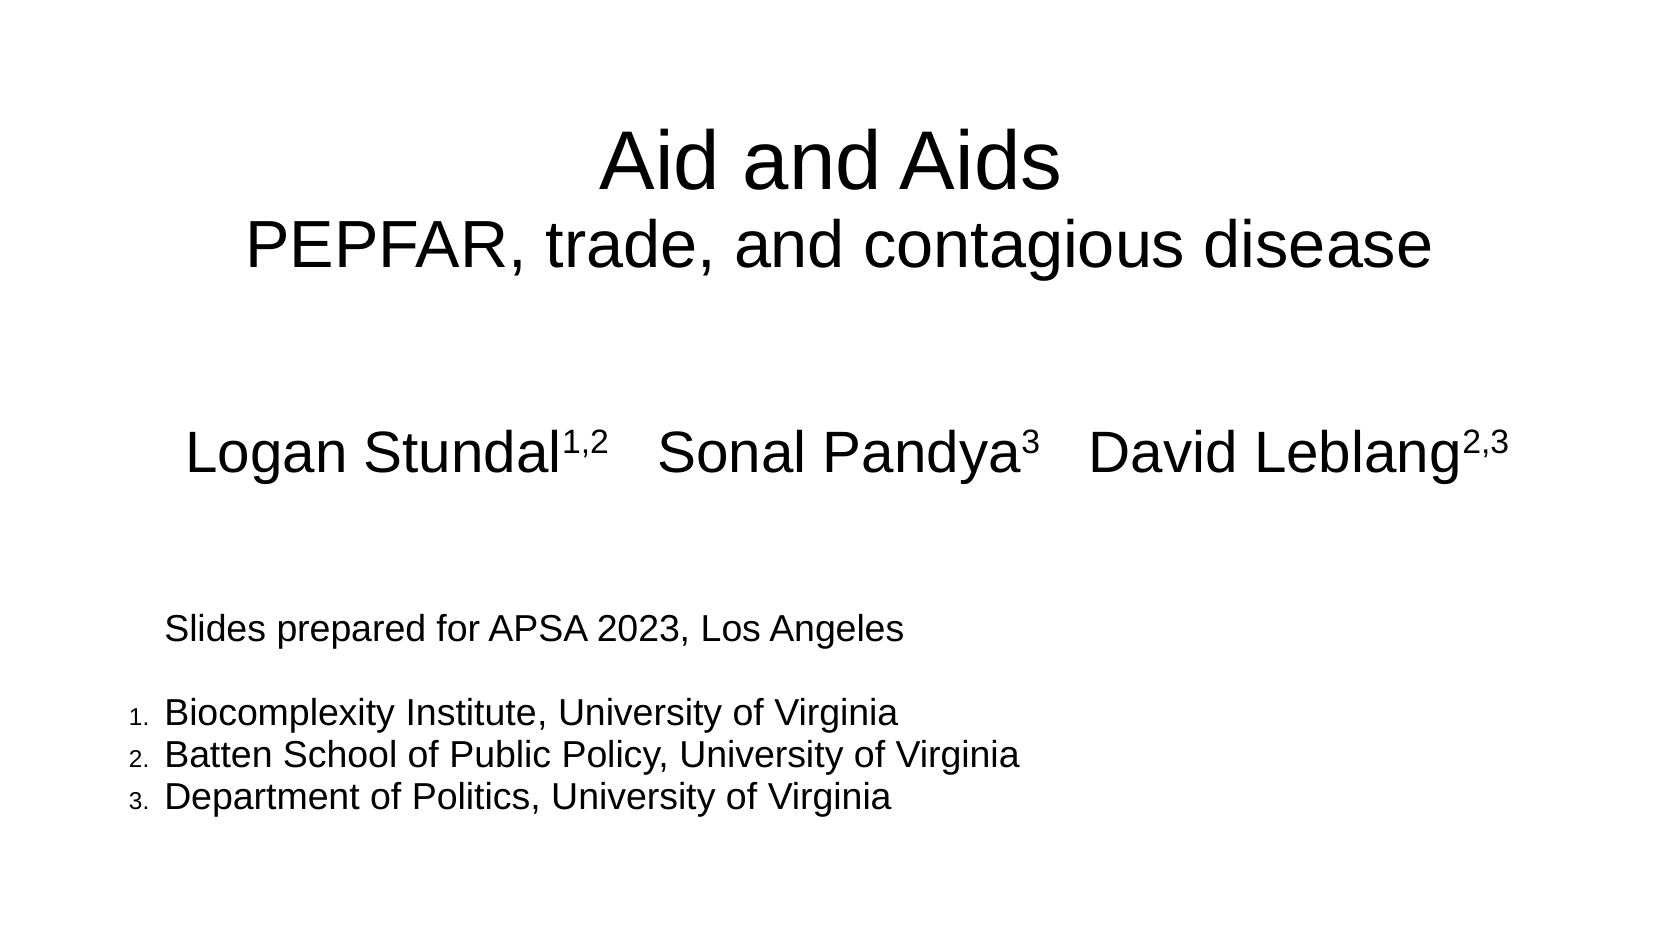

# Aid and Aids PEPFAR, trade, and contagious disease
Logan Stundal1,2 Sonal Pandya3 David Leblang2,3
Slides prepared for APSA 2023, Los Angeles
Biocomplexity Institute, University of Virginia
Batten School of Public Policy, University of Virginia
Department of Politics, University of Virginia